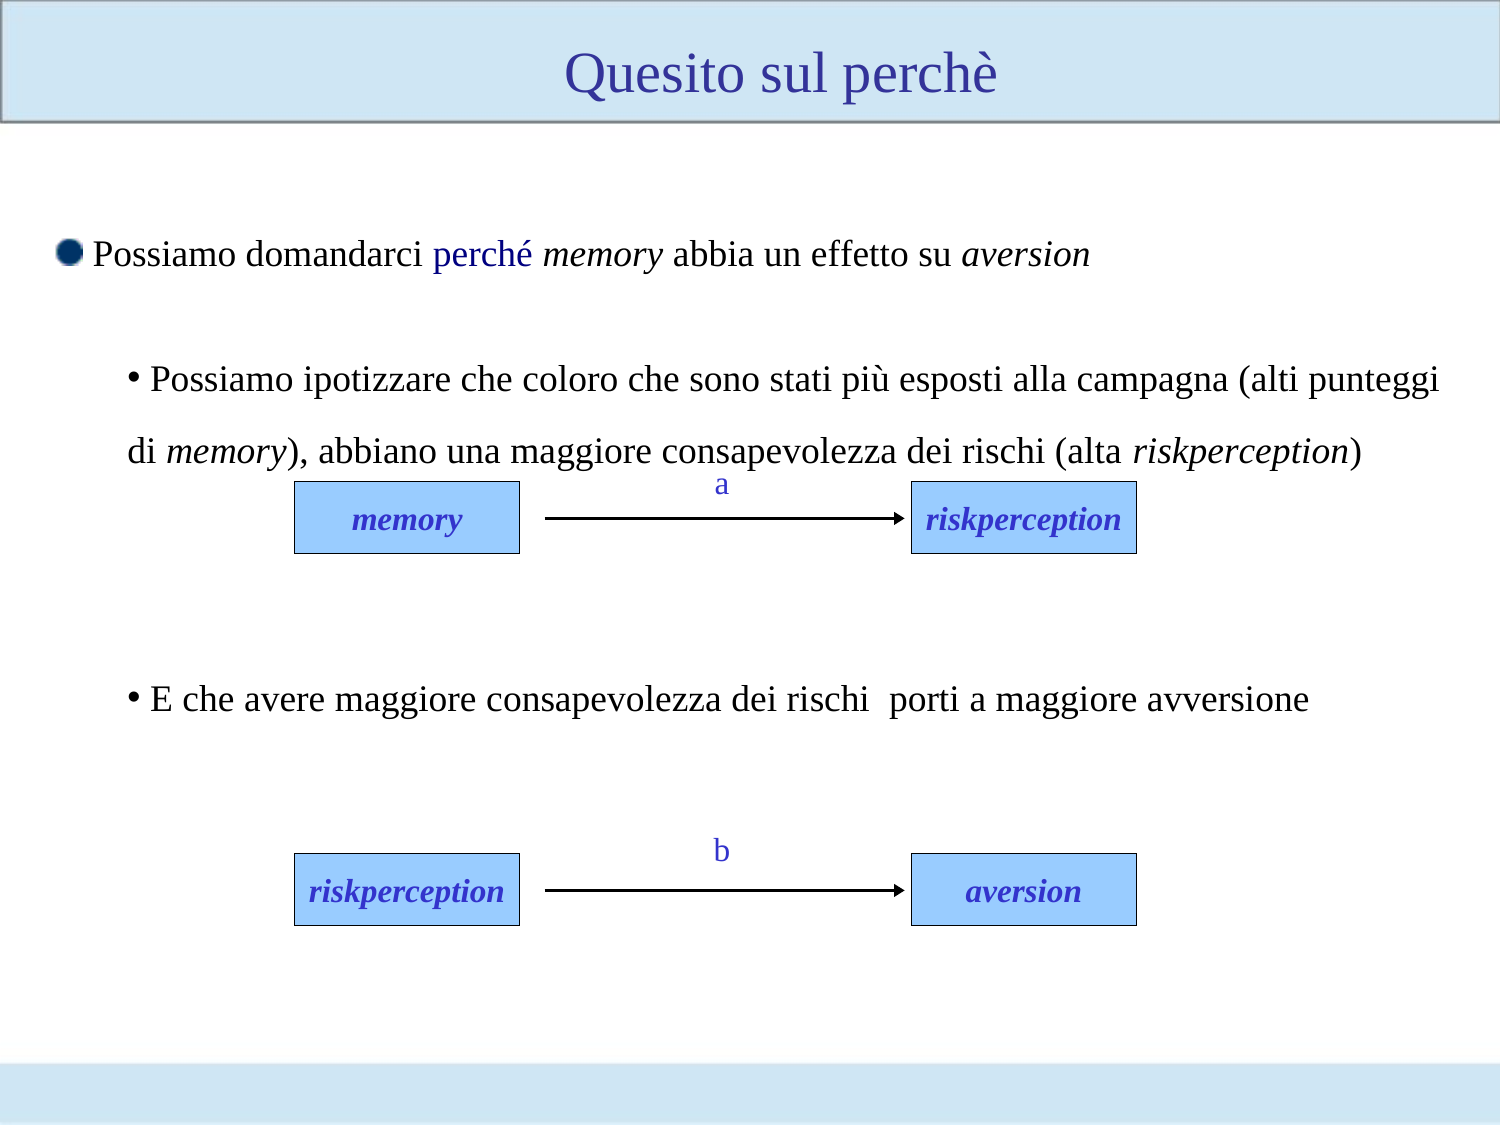

# Quesito sul perchè
 Possiamo domandarci perché memory abbia un effetto su aversion
 Possiamo ipotizzare che coloro che sono stati più esposti alla campagna (alti punteggi di memory), abbiano una maggiore consapevolezza dei rischi (alta riskperception)
 E che avere maggiore consapevolezza dei rischi porti a maggiore avversione
a
memory
riskperception
b
riskperception
aversion